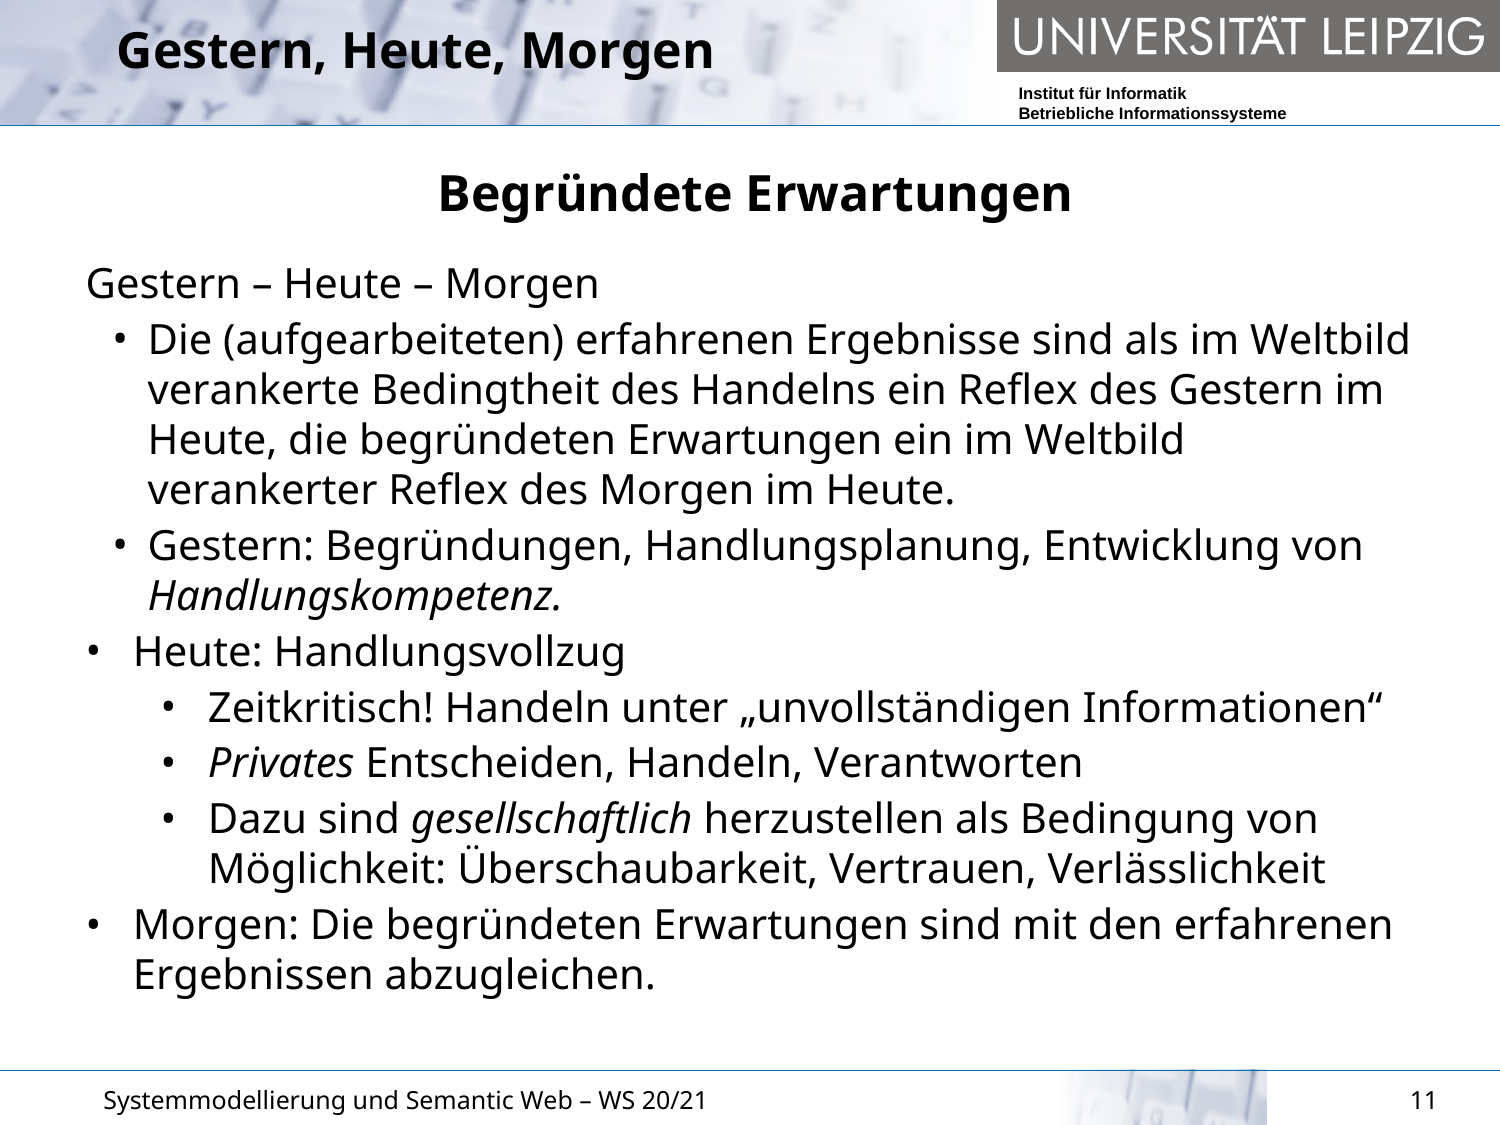

Gestern, Heute, Morgen
Begründete Erwartungen
Gestern – Heute – Morgen
Die (aufgearbeiteten) erfahrenen Ergebnisse sind als im Weltbild verankerte Bedingtheit des Handelns ein Reflex des Gestern im Heute, die begründeten Erwartungen ein im Weltbild verankerter Reflex des Morgen im Heute.
Gestern: Begründungen, Handlungsplanung, Entwicklung von Handlungskompetenz.
Heute: Handlungsvollzug
Zeitkritisch! Handeln unter „unvollständigen Informationen“
Privates Entscheiden, Handeln, Verantworten
Dazu sind gesellschaftlich herzustellen als Bedingung von Möglichkeit: Überschaubarkeit, Vertrauen, Verlässlichkeit
Morgen: Die begründeten Erwartungen sind mit den erfahrenen Ergebnissen abzugleichen.
Systemmodellierung und Semantic Web – WS 20/21
11